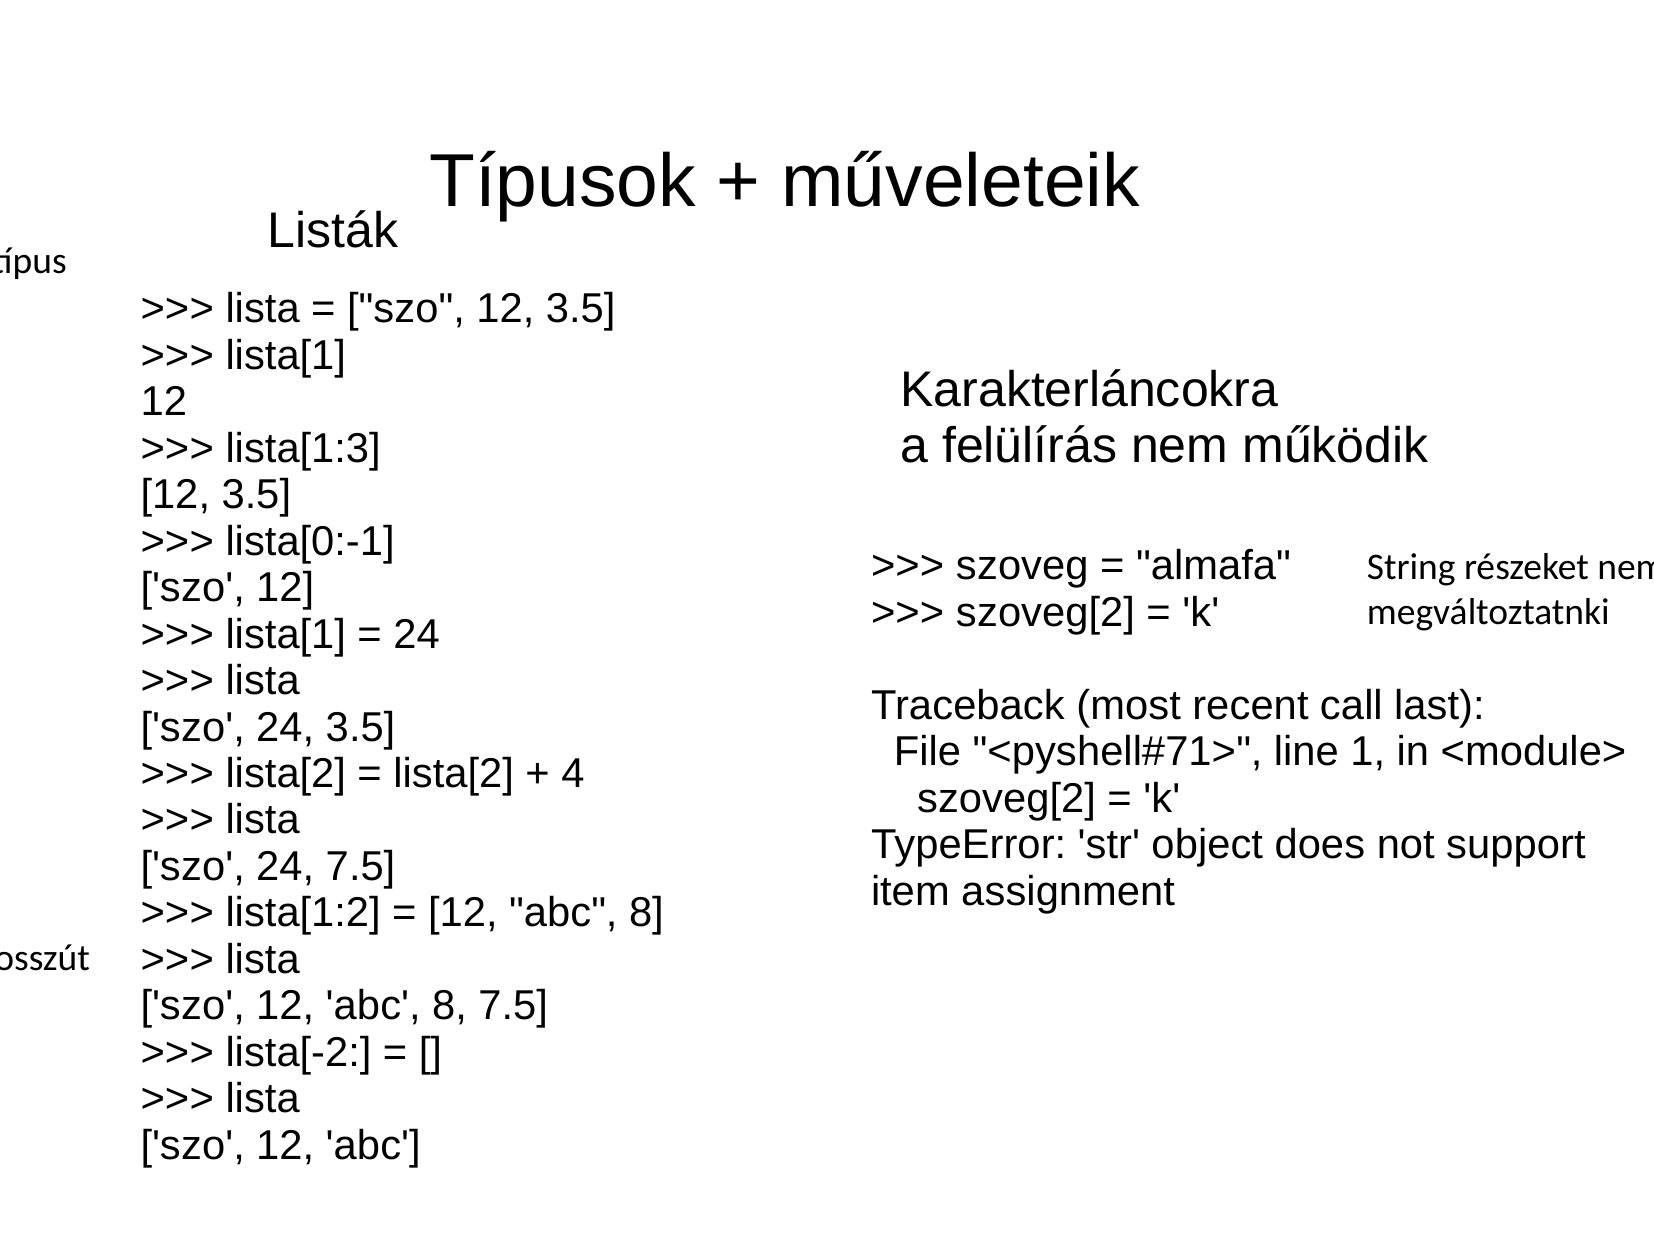

Típusok + műveleteik
Listák
akárhány akármilyen típus
>>> lista = ["szo", 12, 3.5]
>>> lista[1]
12
>>> lista[1:3]
[12, 3.5]
>>> lista[0:-1]
['szo', 12]
>>> lista[1] = 24
>>> lista
['szo', 24, 3.5]
>>> lista[2] = lista[2] + 4
>>> lista
['szo', 24, 7.5]
>>> lista[1:2] = [12, "abc", 8]
>>> lista
['szo', 12, 'abc', 8, 7.5]
>>> lista[-2:] = []
>>> lista
['szo', 12, 'abc']
Karakterláncokra
a felülírás nem működik
>>> szoveg = "almafa"
>>> szoveg[2] = 'k'
Traceback (most recent call last):
 File "<pyshell#71>", line 1, in <module>
 szoveg[2] = 'k'
TypeError: 'str' object does not support
item assignment
String részeket nem tud megváltoztatnki
1 hosszú lista helyére 3 hosszút